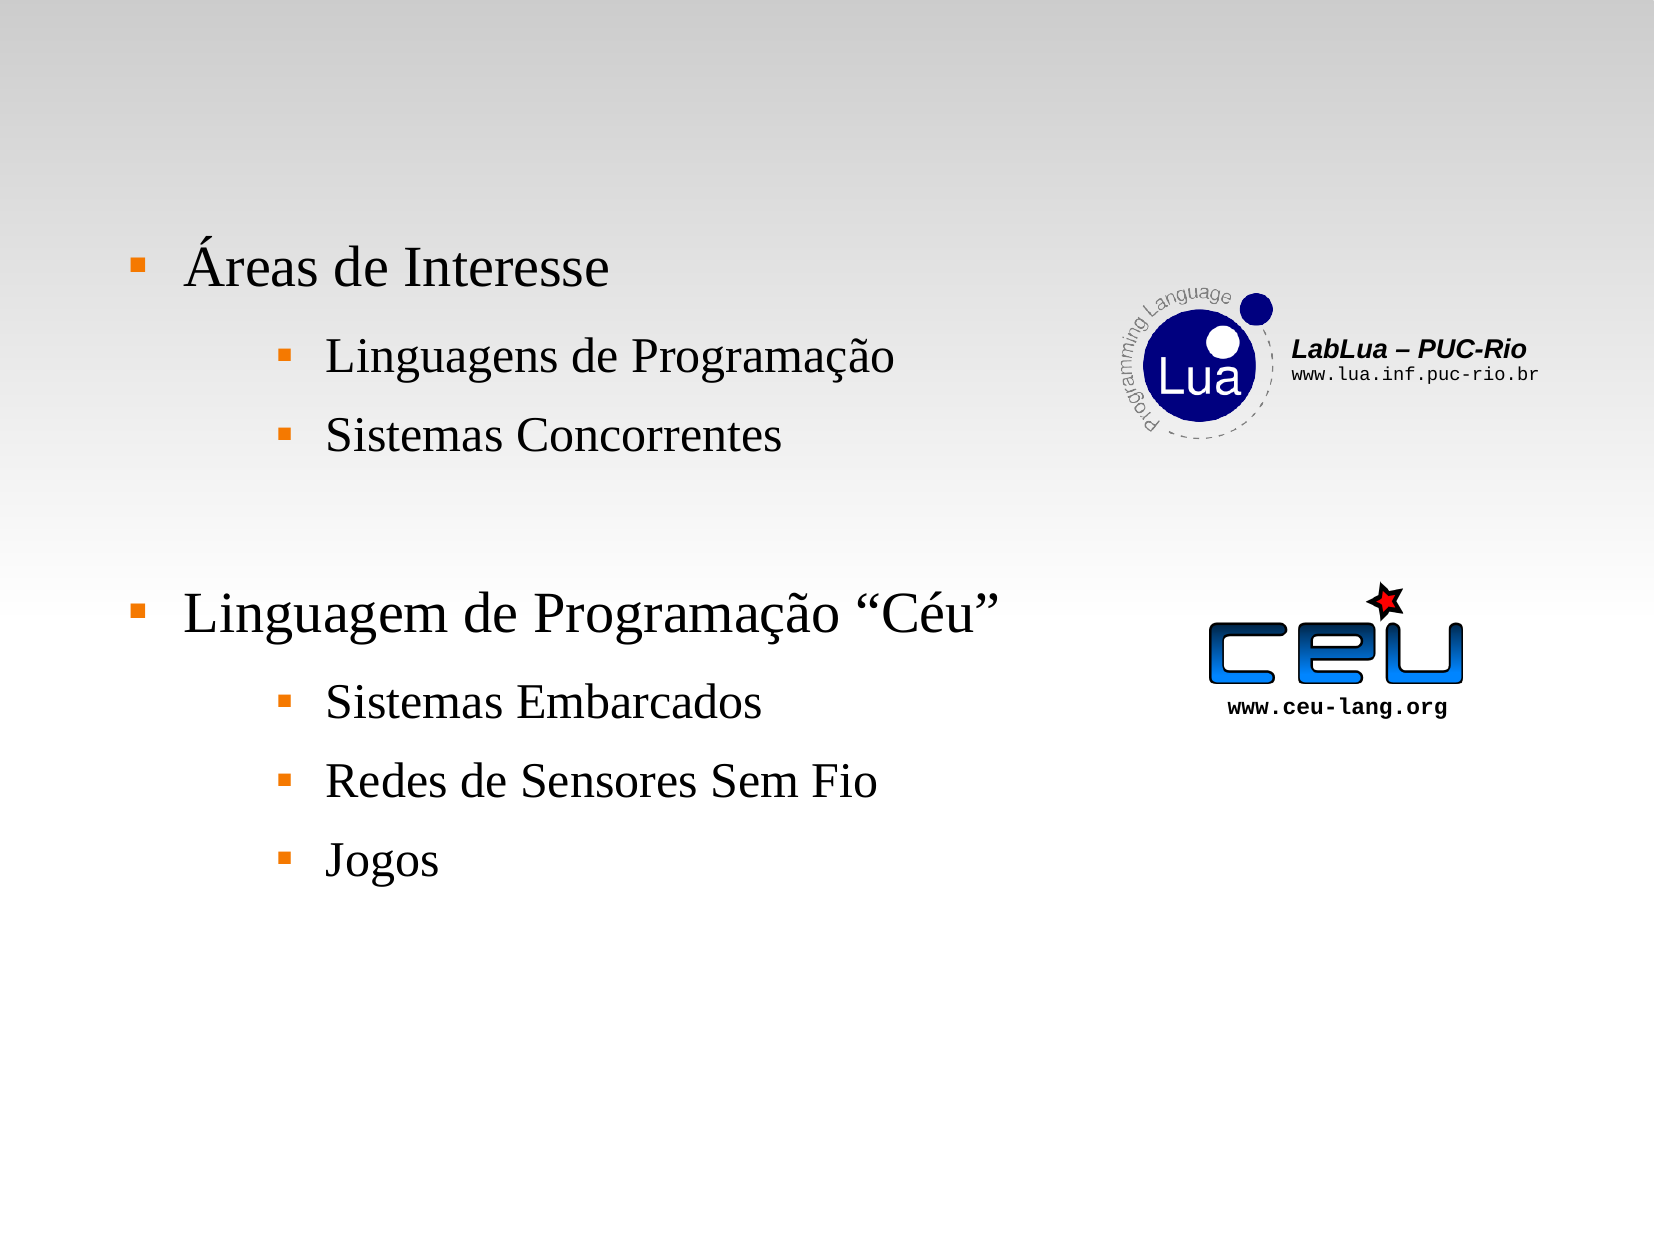

# Áreas de Interesse
Linguagens de Programação
Sistemas Concorrentes
Linguagem de Programação “Céu”
Sistemas Embarcados
Redes de Sensores Sem Fio
Jogos
LabLua – PUC-Rio
www.lua.inf.puc-rio.br
www.ceu-lang.org